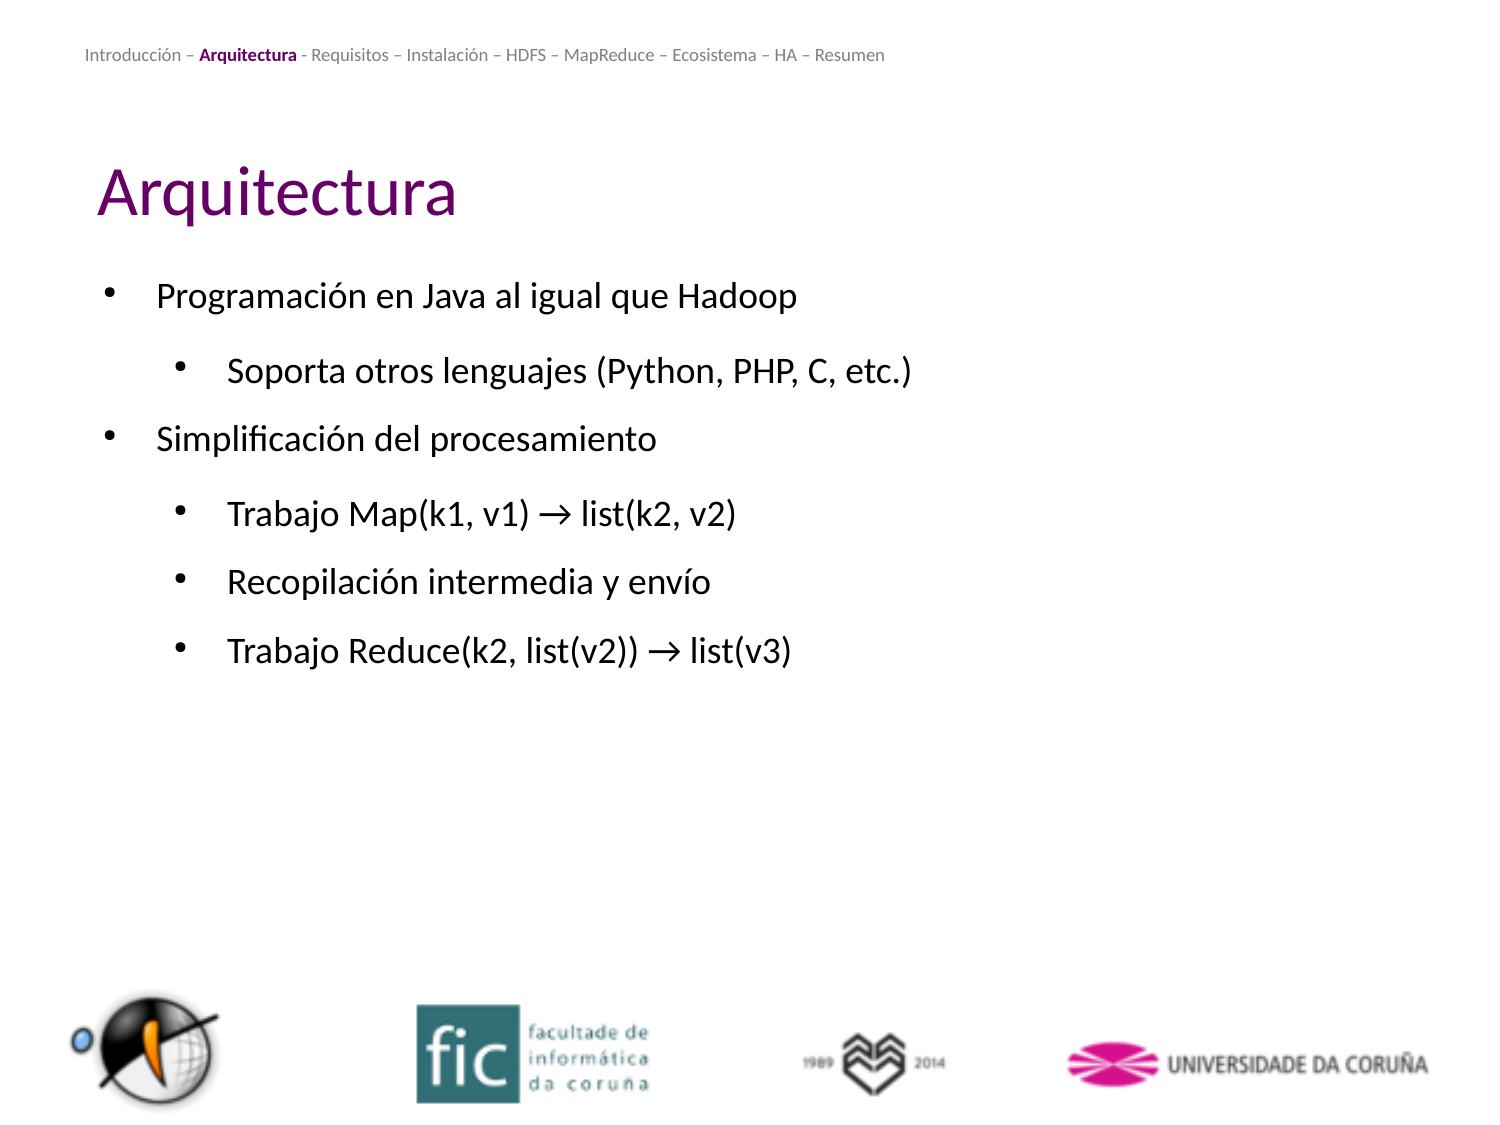

Introducción – Arquitectura - Requisitos – Instalación – HDFS – MapReduce – Ecosistema – HA – Resumen
# Arquitectura
Programación en Java al igual que Hadoop
Soporta otros lenguajes (Python, PHP, C, etc.)
Simplificación del procesamiento
Trabajo Map(k1, v1) → list(k2, v2)
Recopilación intermedia y envío
Trabajo Reduce(k2, list(v2)) → list(v3)